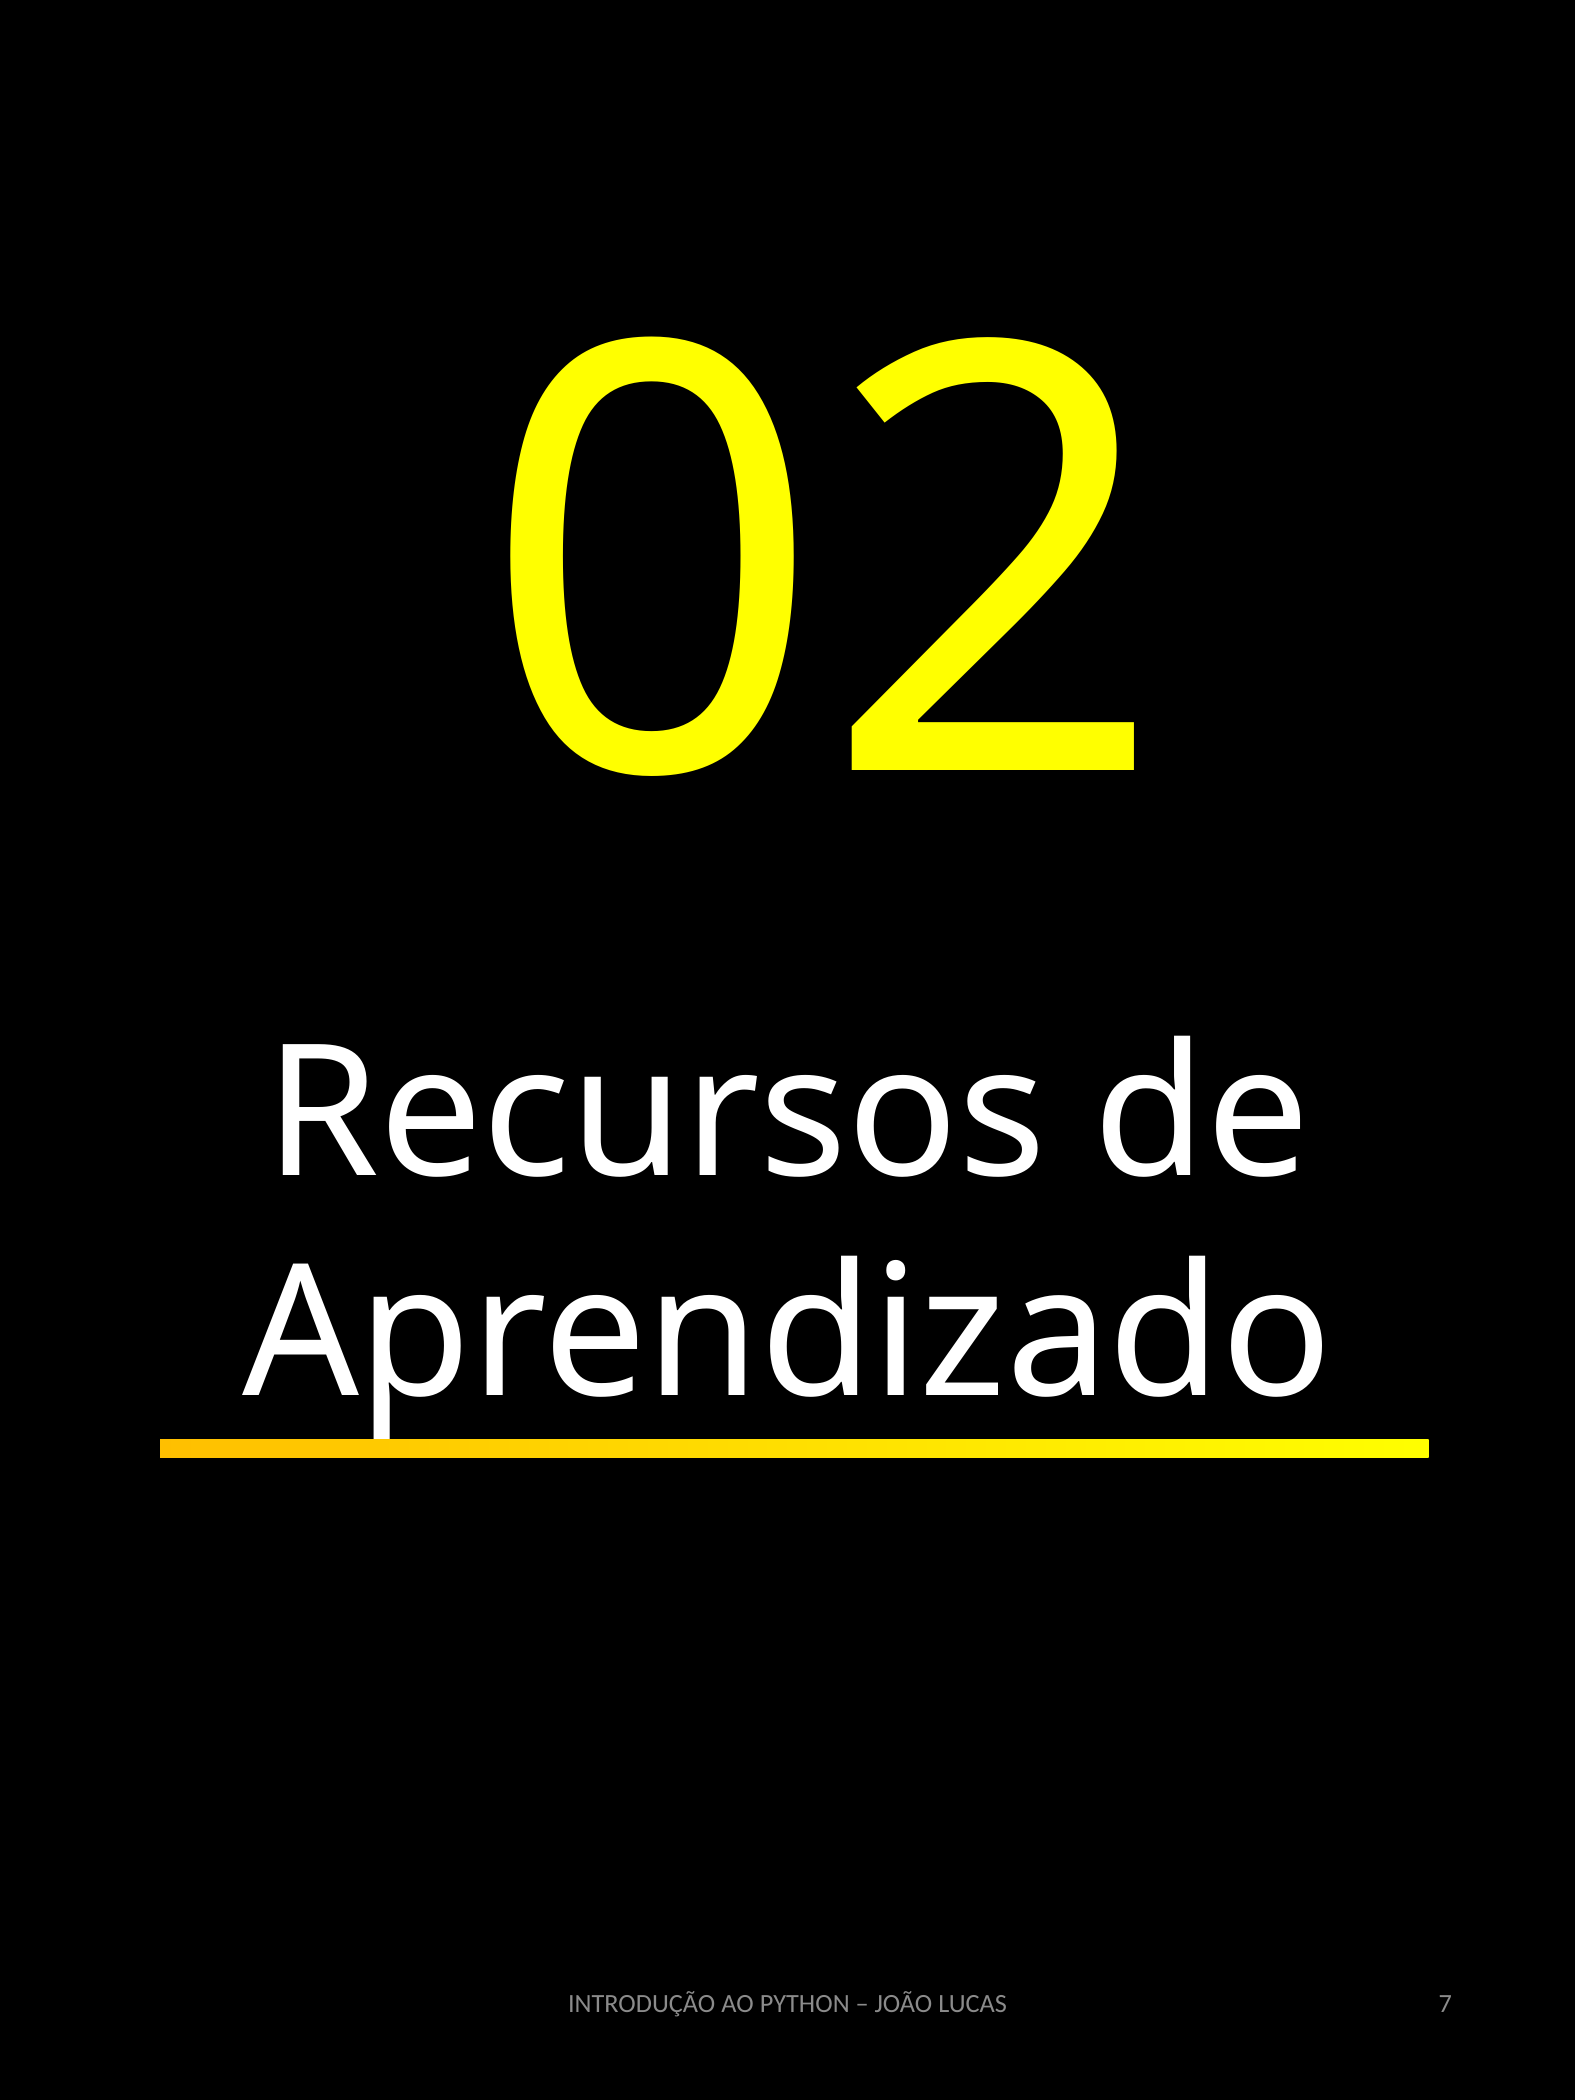

02
Recursos de Aprendizado
INTRODUÇÃO AO PYTHON – JOÃO LUCAS